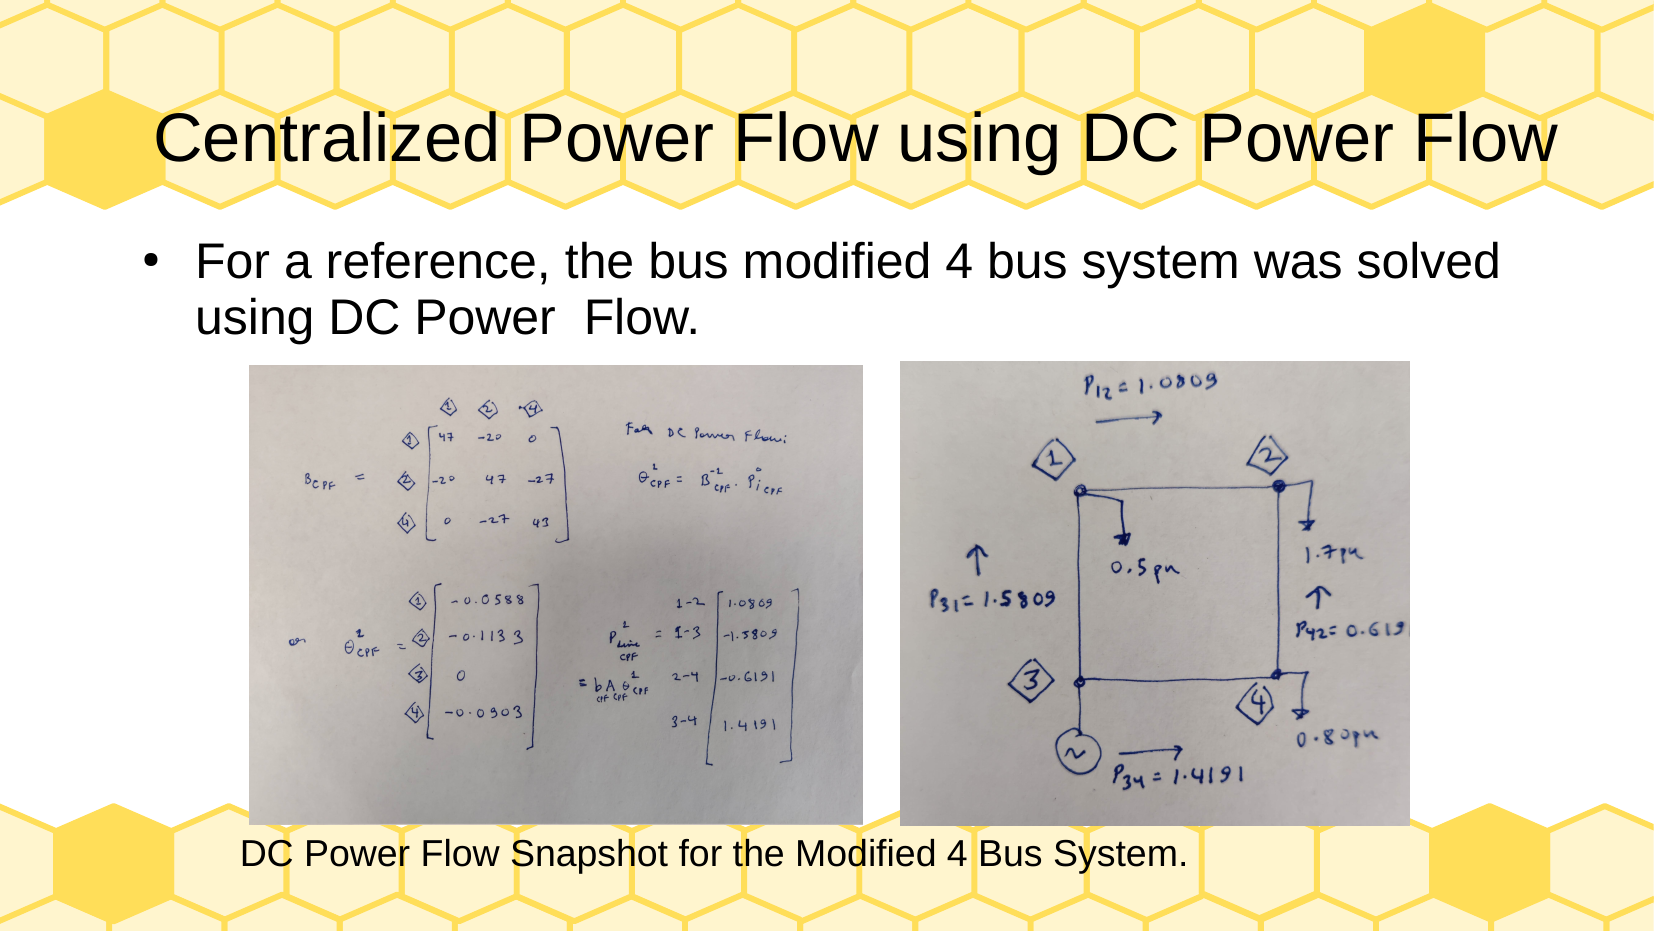

# Centralized Power Flow using DC Power Flow
For a reference, the bus modified 4 bus system was solved using DC Power Flow.
DC Power Flow Snapshot for the Modified 4 Bus System.